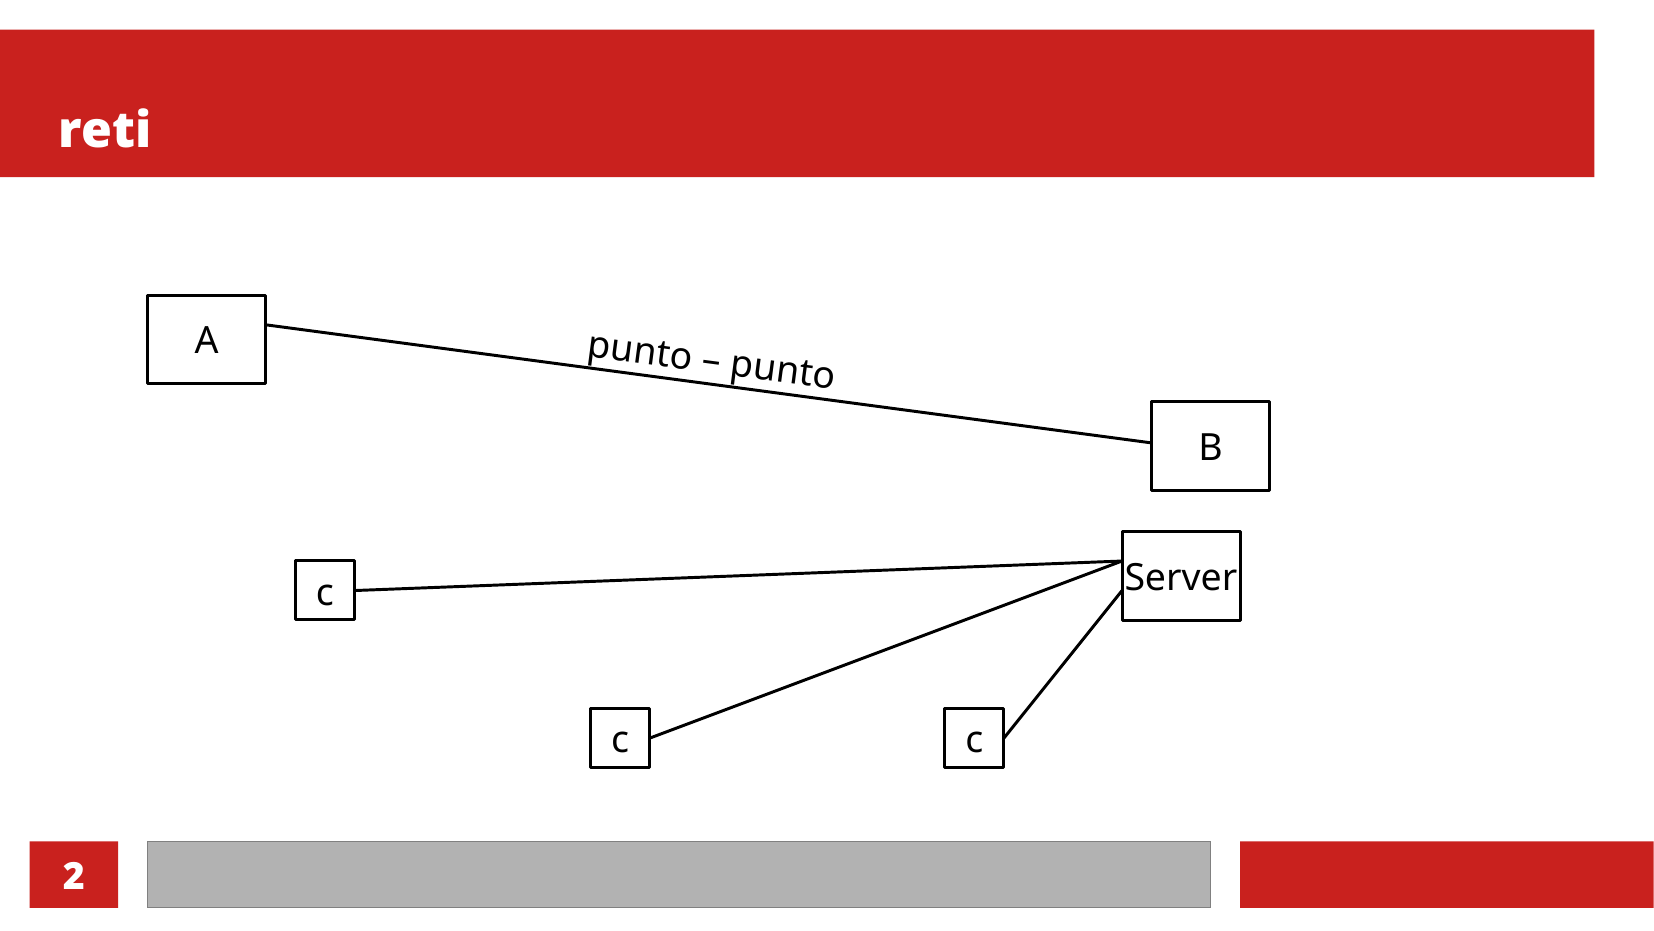

# reti
A
punto – punto
B
Server
c
c
c
2